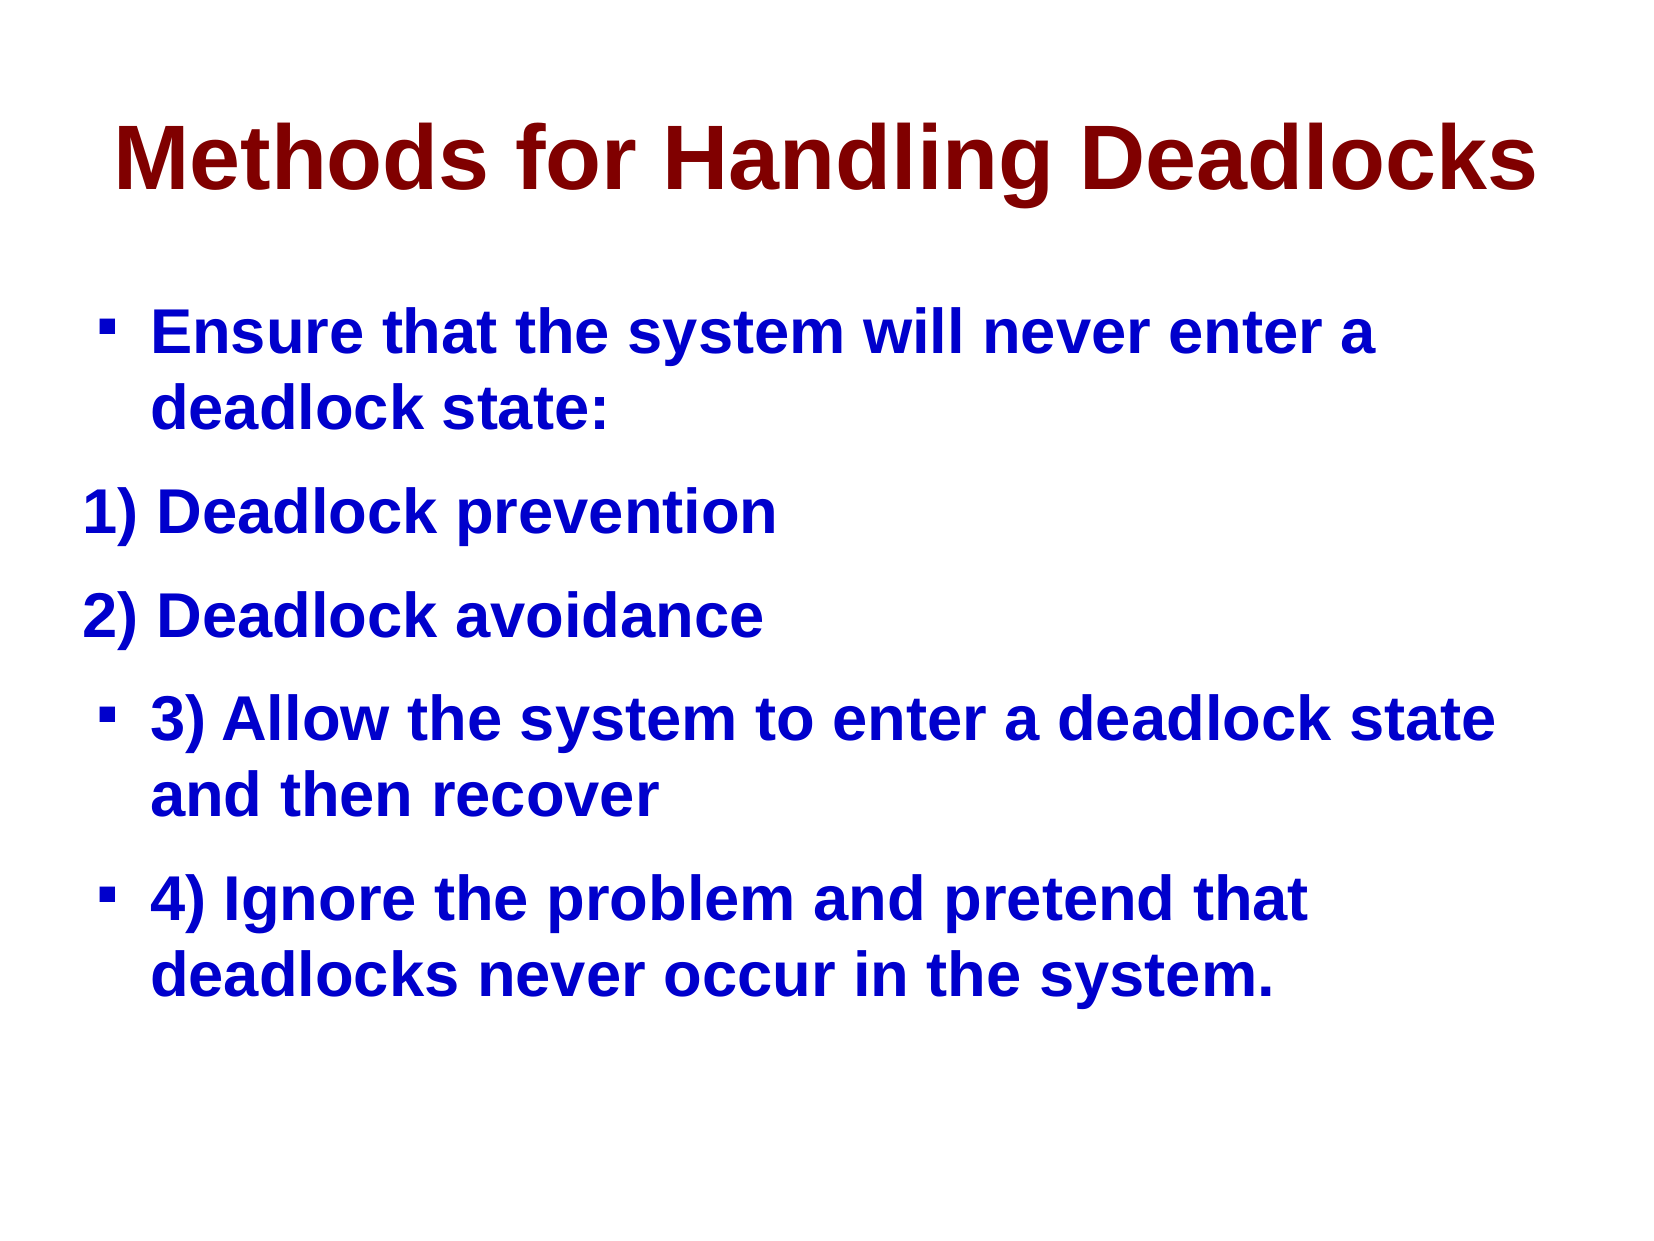

# Methods for Handling Deadlocks
Ensure that the system will never enter a deadlock state:
1) Deadlock prevention
2) Deadlock avoidance
3) Allow the system to enter a deadlock state and then recover
4) Ignore the problem and pretend that deadlocks never occur in the system.